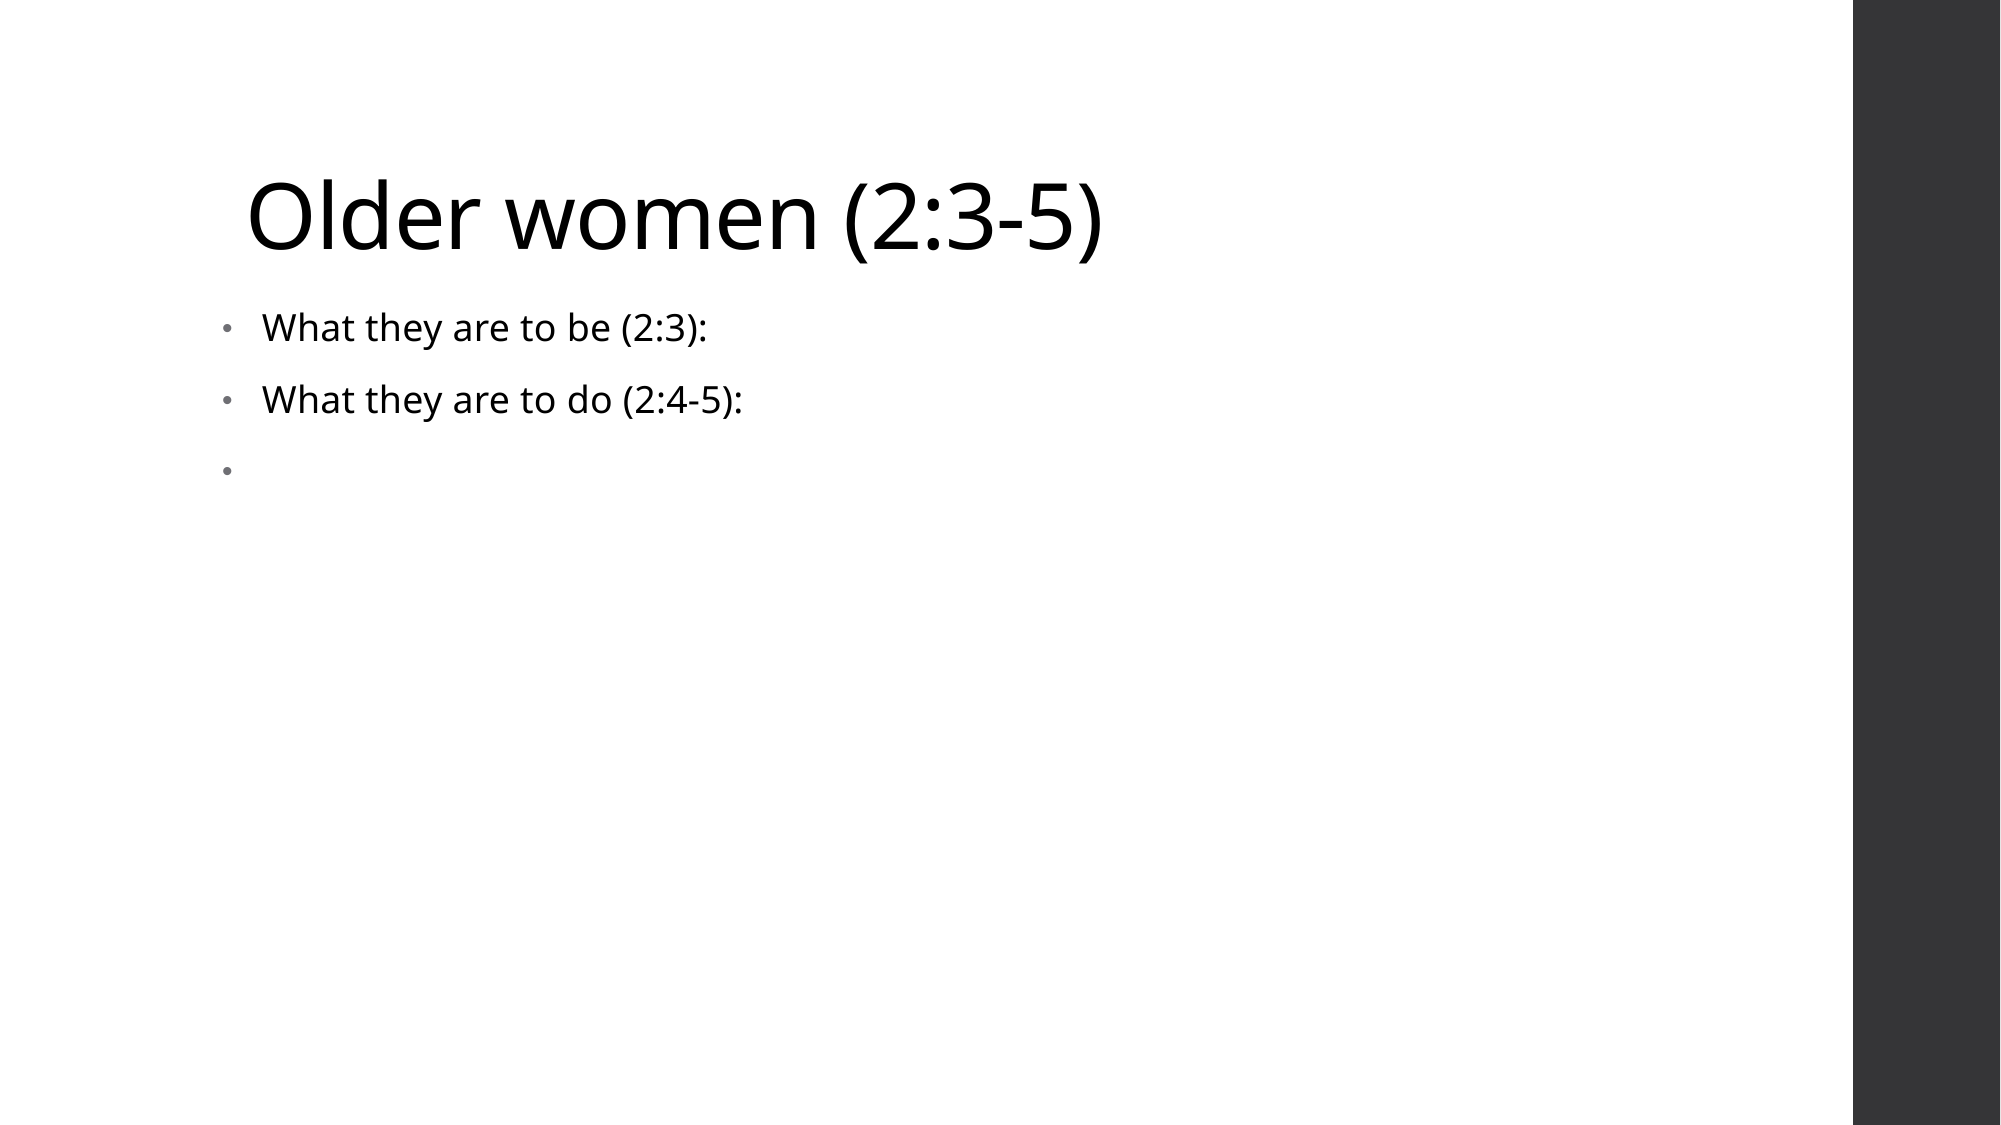

# Older women (2:3-5)
 What they are to be (2:3):
 What they are to do (2:4-5):